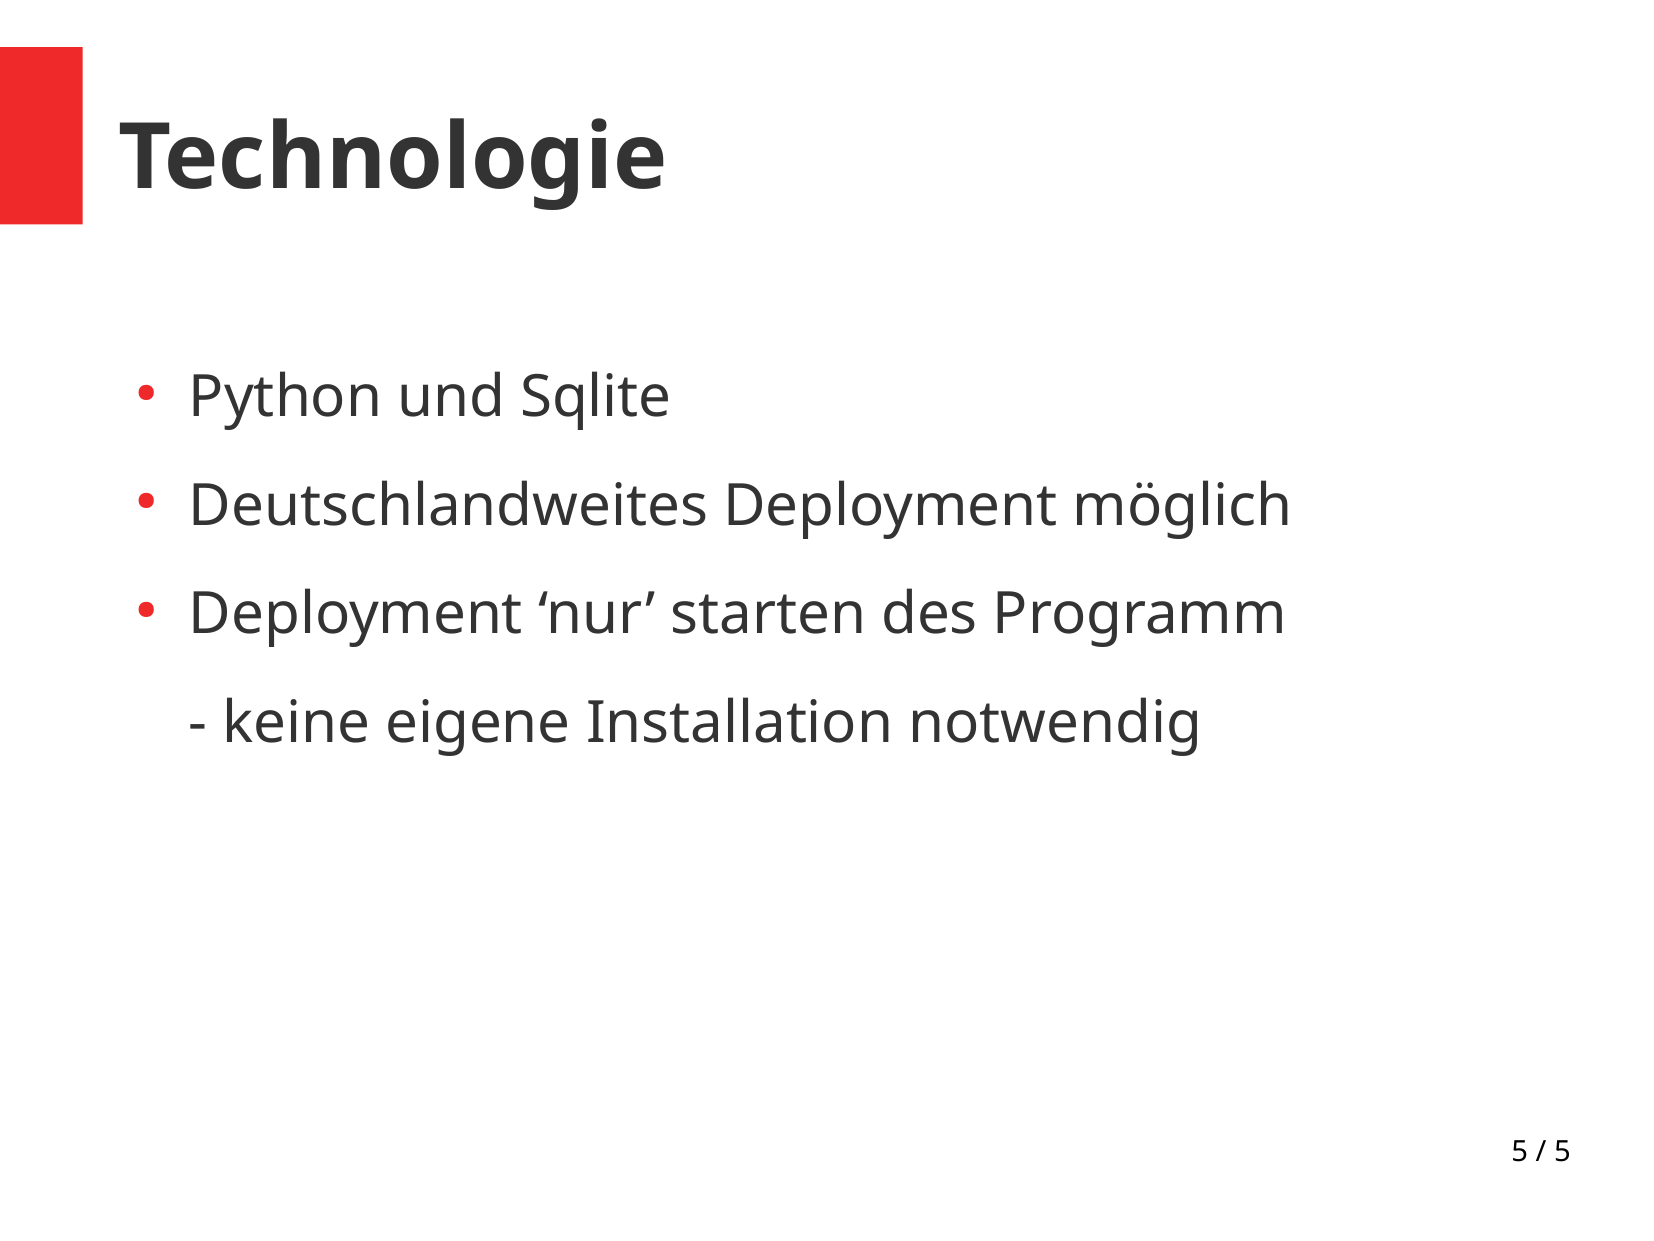

# Technologie
Python und Sqlite
Deutschlandweites Deployment möglich
Deployment ‘nur’ starten des Programm
- keine eigene Installation notwendig
5